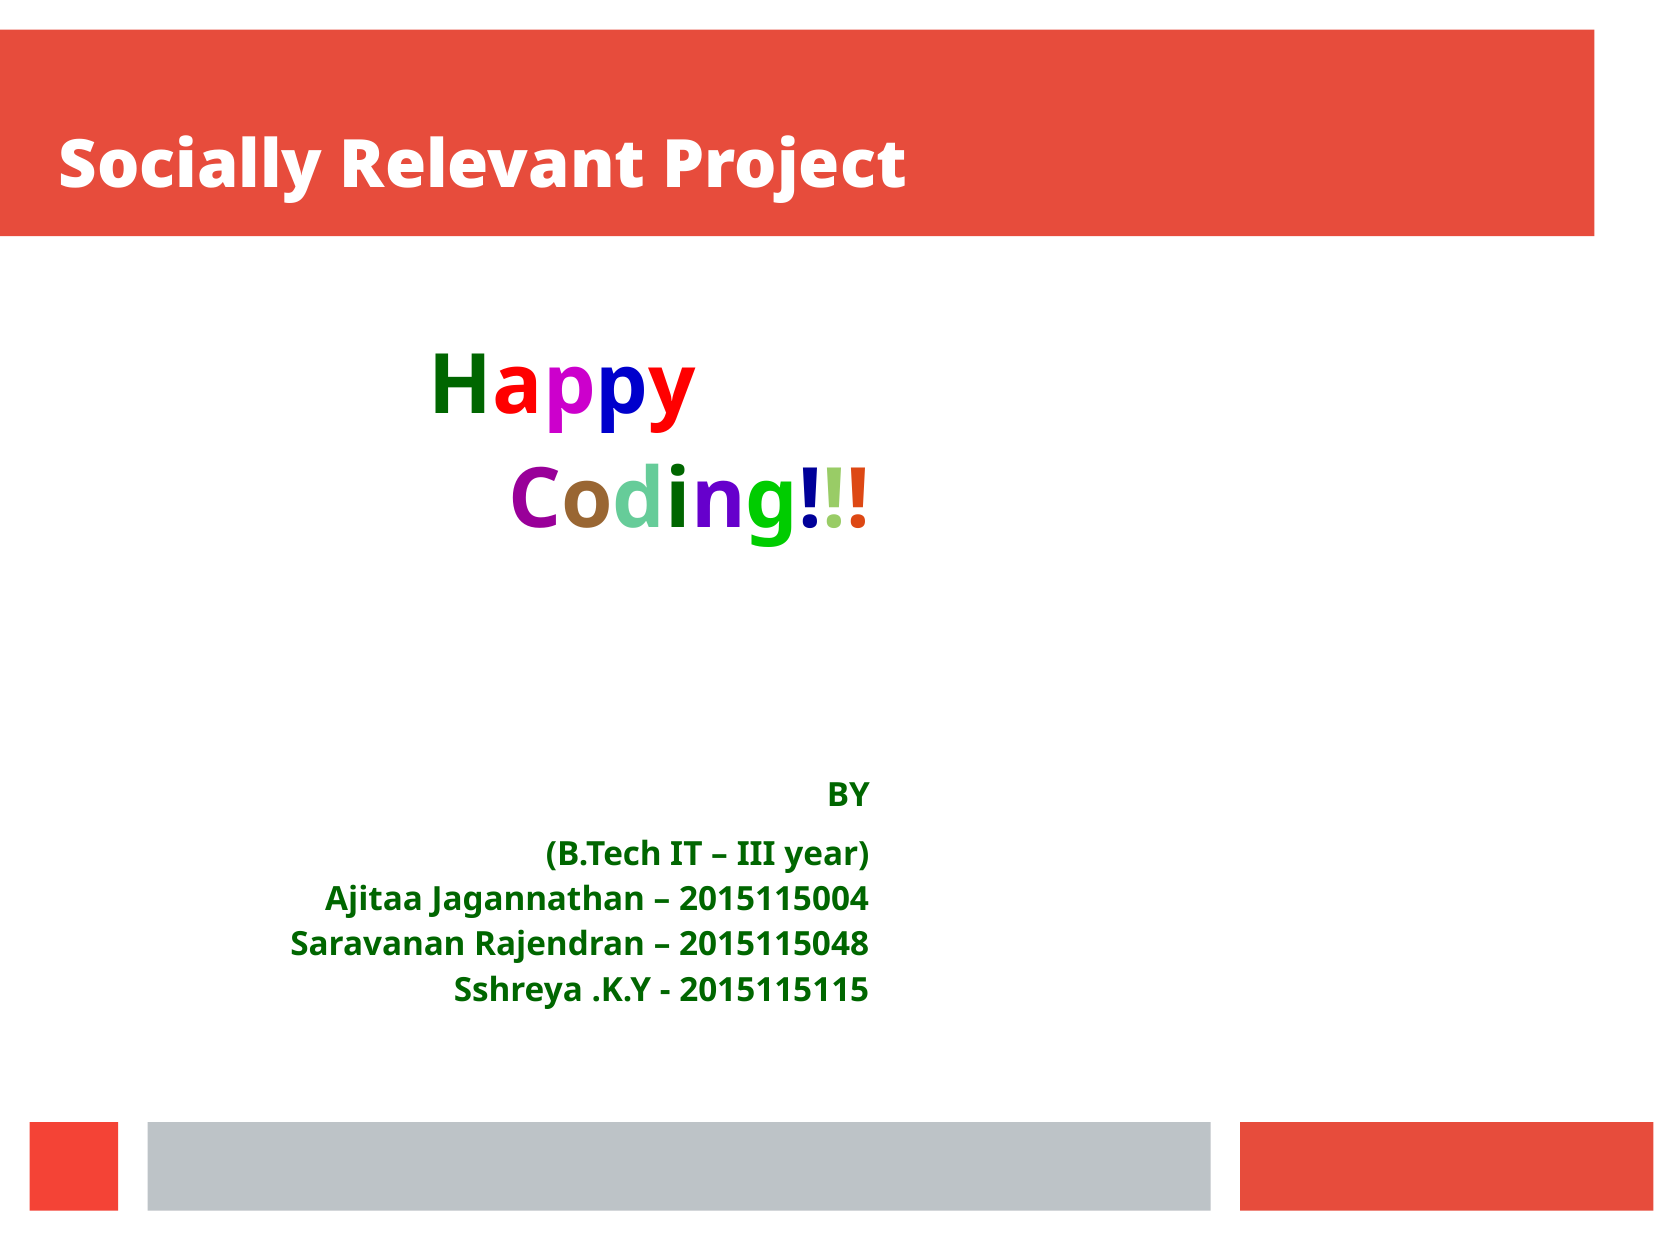

# Socially Relevant Project
 Happy
Coding!!!
 BY
						 (B.Tech IT – III year)
Ajitaa Jagannathan – 2015115004
Saravanan Rajendran – 2015115048
Sshreya .K.Y - 2015115115